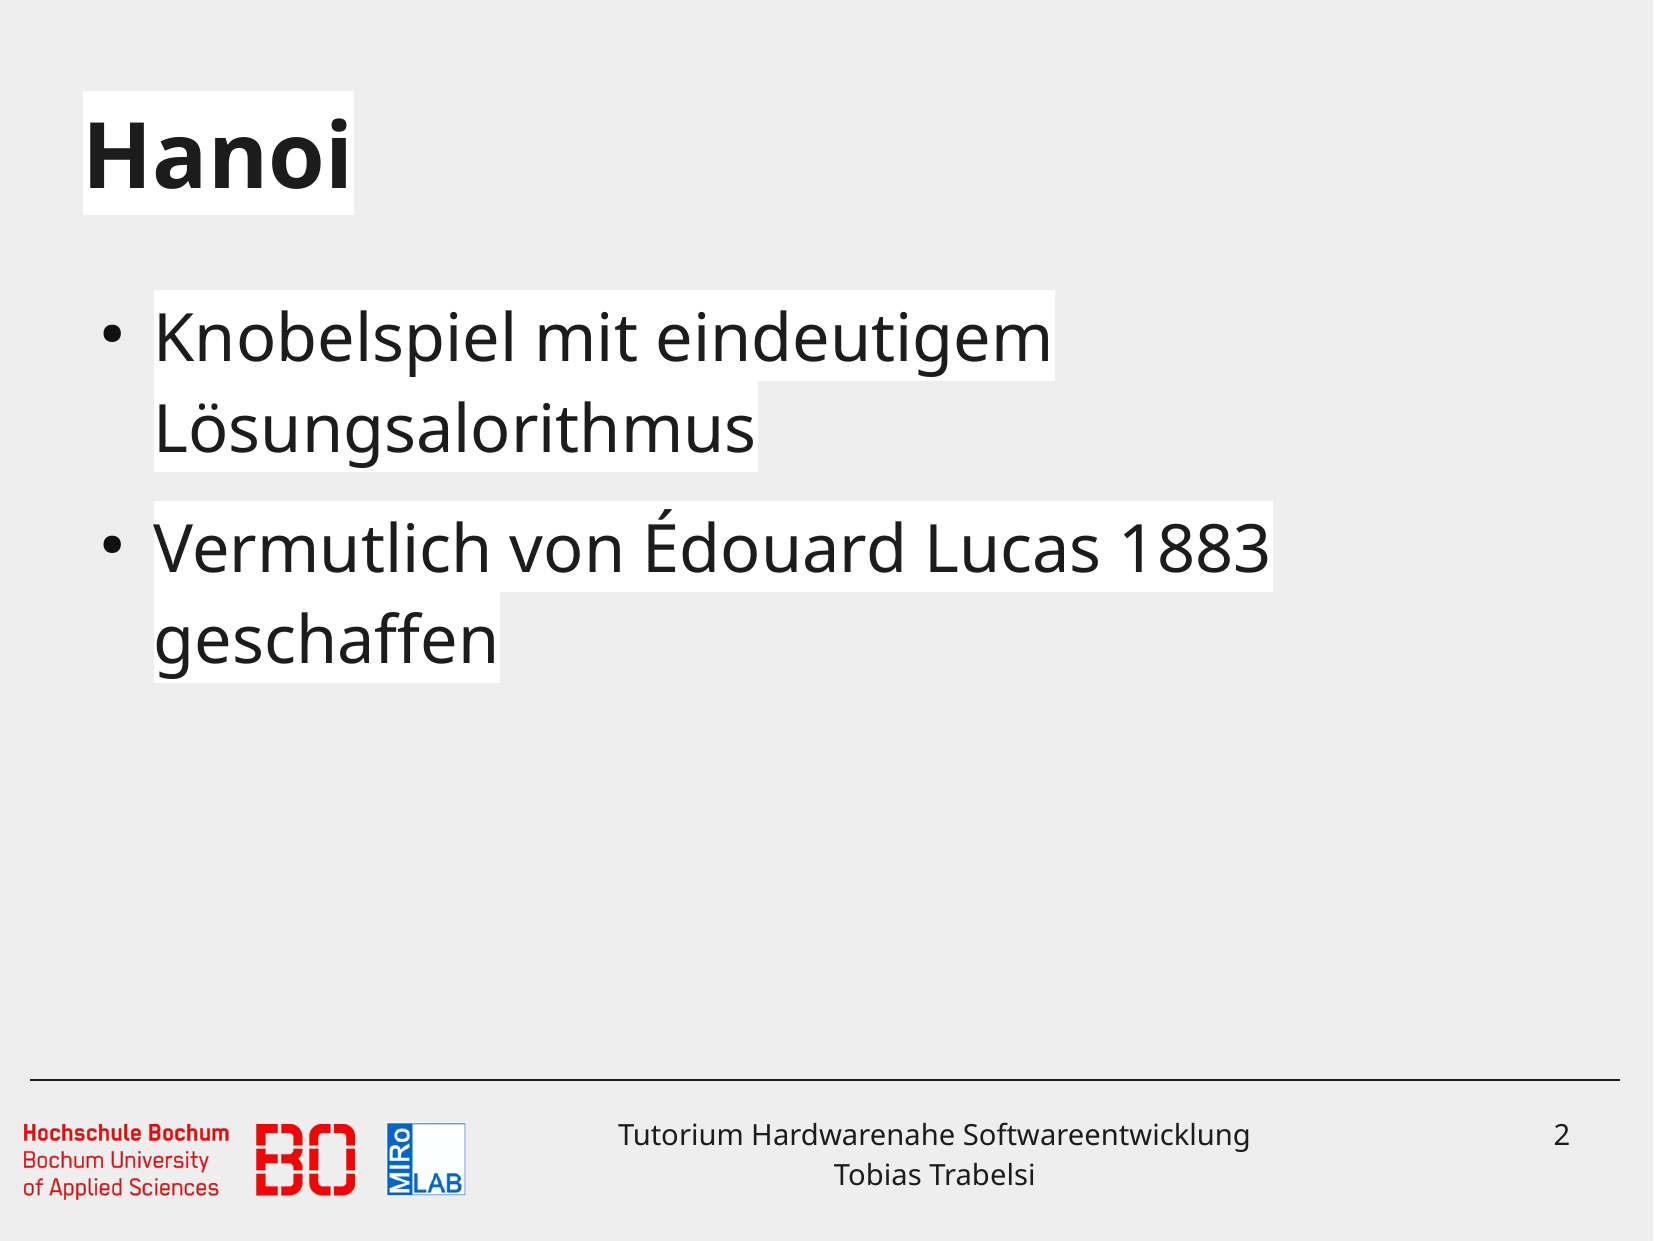

# Hanoi
Knobelspiel mit eindeutigem Lösungsalorithmus
Vermutlich von Édouard Lucas 1883 geschaffen
Vanessa Böhrk - Tutorium Hardwarenahe Softwareentwicklung
2